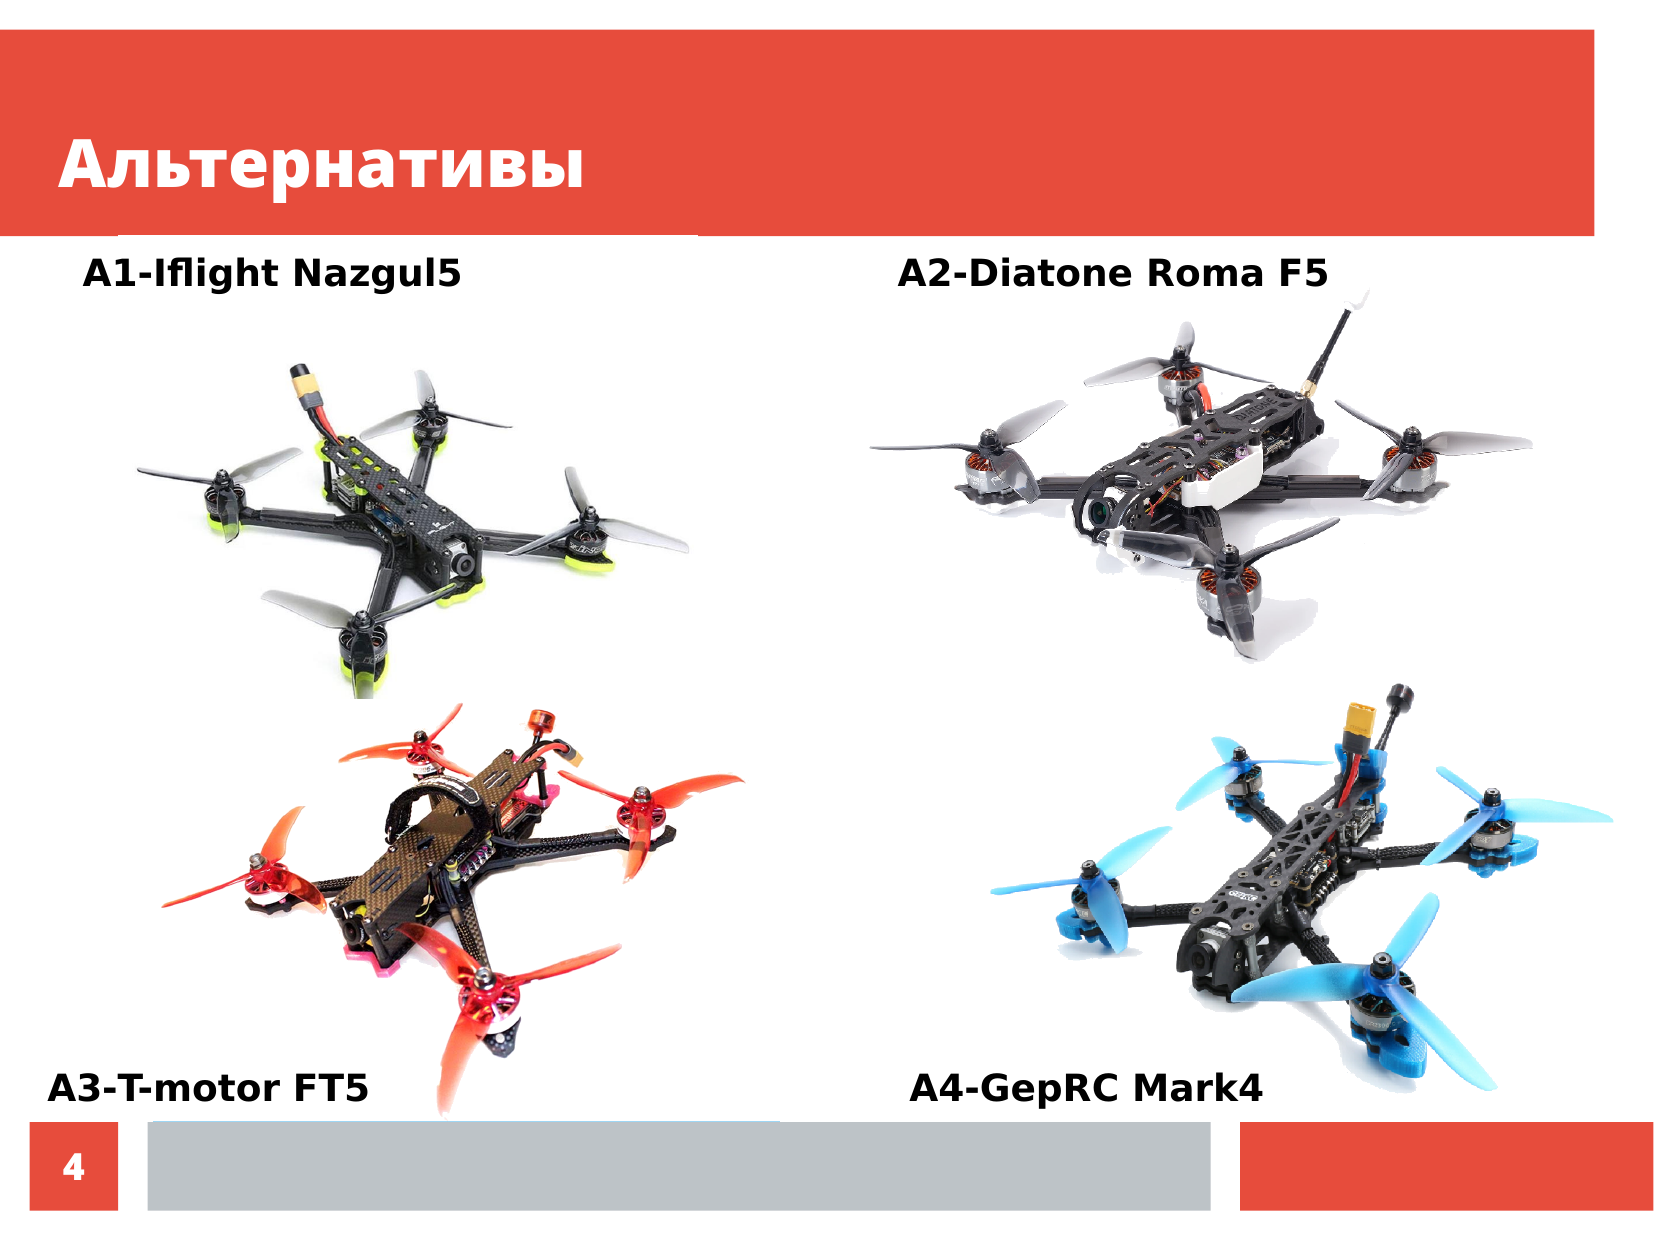

# Альтернативы
А1-Iflight Nazgul5
А2-Diatone Roma F5
А3-T-motor FT5
А4-GepRC Mark4
4